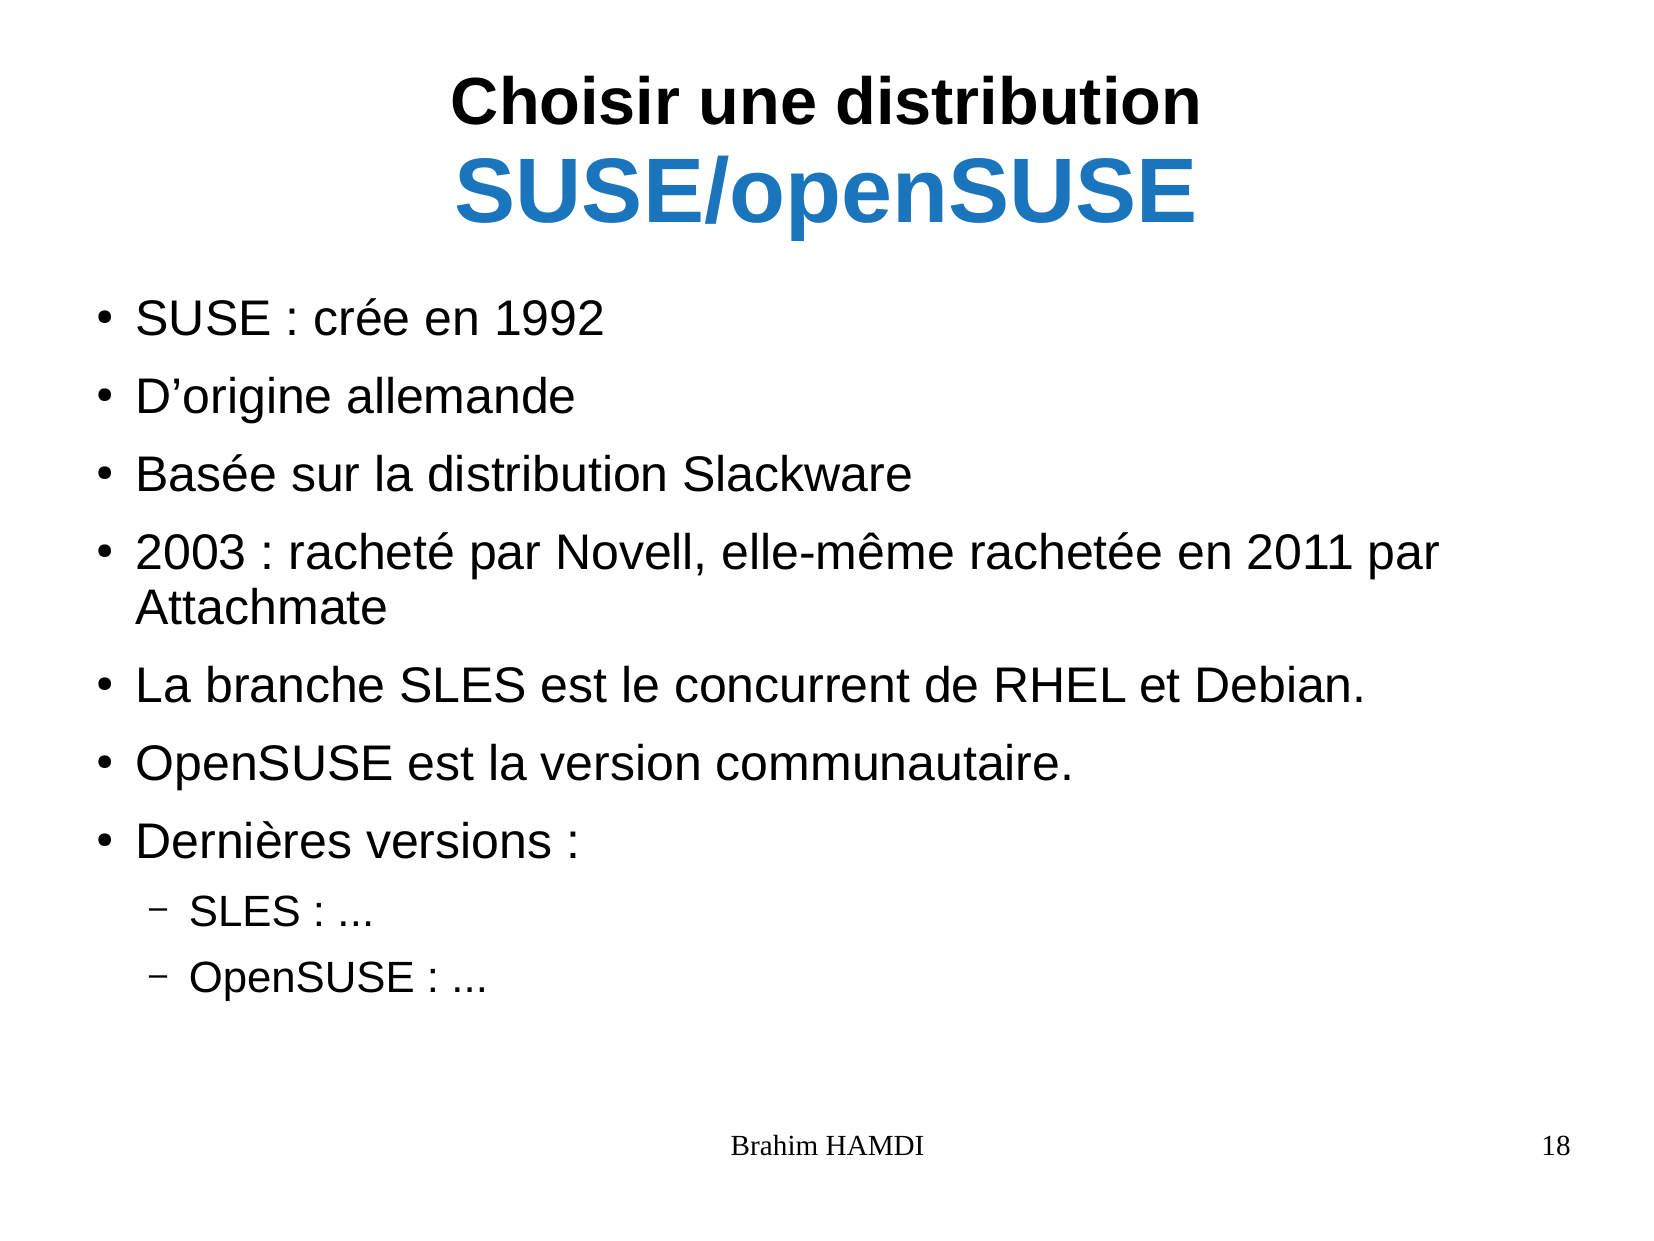

# Choisir une distribution SUSE/openSUSE
SUSE : crée en 1992
D’origine allemande
Basée sur la distribution Slackware
2003 : racheté par Novell, elle-même rachetée en 2011 par Attachmate
La branche SLES est le concurrent de RHEL et Debian.
OpenSUSE est la version communautaire.
Dernières versions :
SLES : ...
OpenSUSE : ...
Brahim HAMDI
18